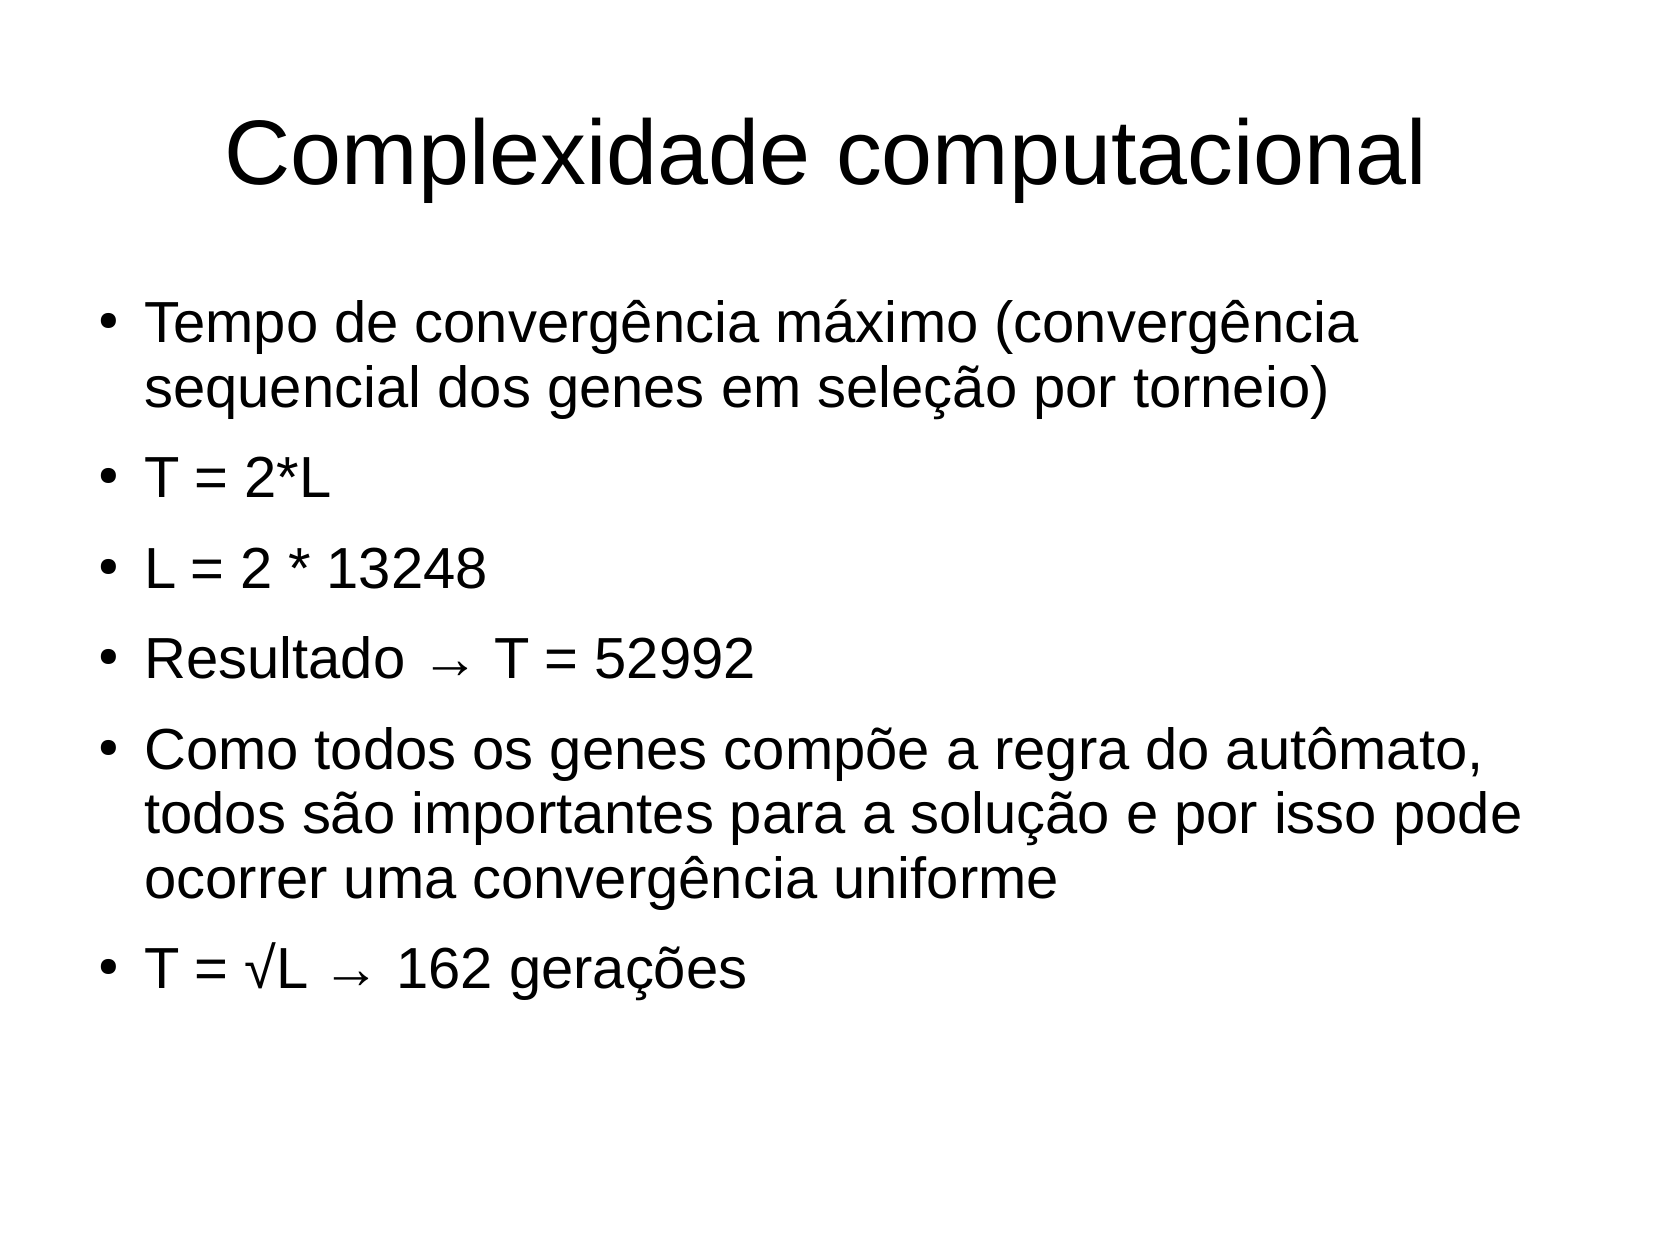

# Complexidade computacional
Tempo de convergência máximo (convergência sequencial dos genes em seleção por torneio)
T = 2*L
L = 2 * 13248
Resultado → T = 52992
Como todos os genes compõe a regra do autômato, todos são importantes para a solução e por isso pode ocorrer uma convergência uniforme
T = √L → 162 gerações